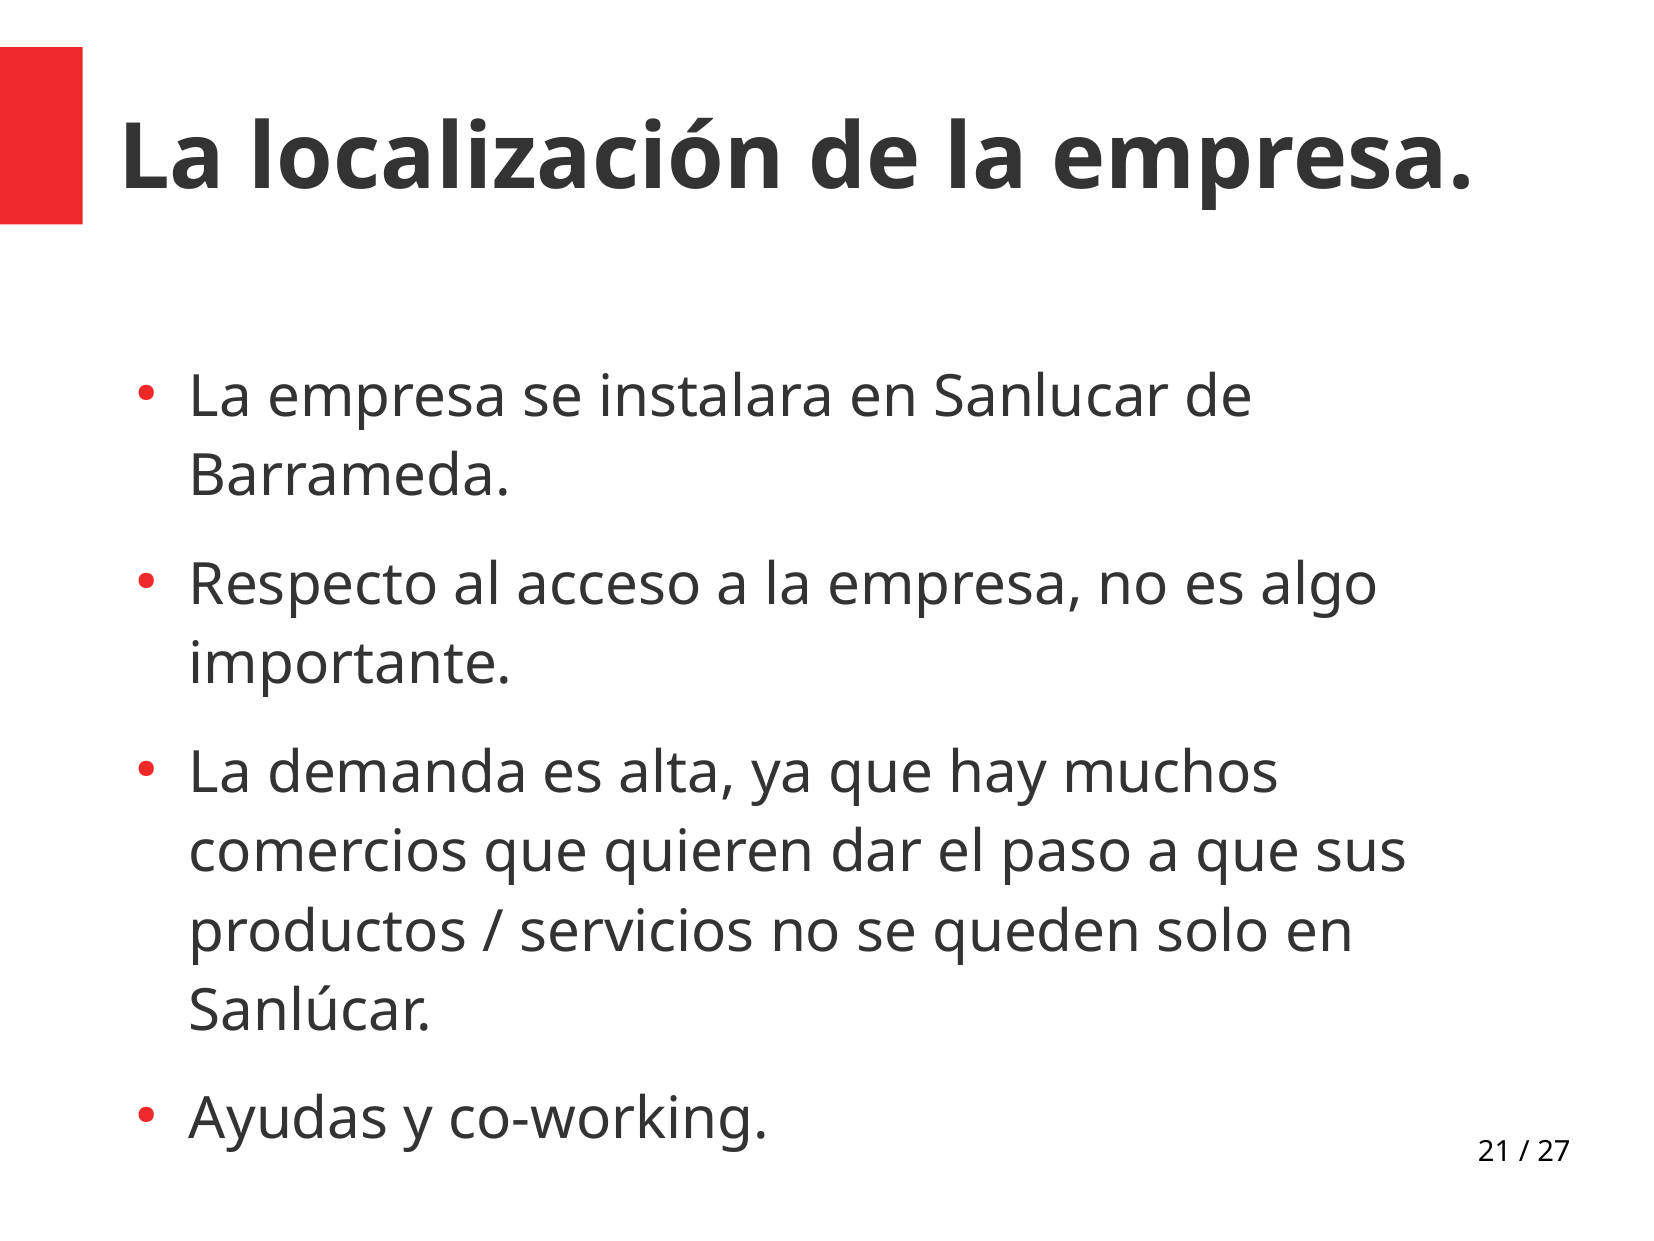

# La localización de la empresa.
La empresa se instalara en Sanlucar de Barrameda.
Respecto al acceso a la empresa, no es algo importante.
La demanda es alta, ya que hay muchos comercios que quieren dar el paso a que sus productos / servicios no se queden solo en Sanlúcar.
Ayudas y co-working.
21